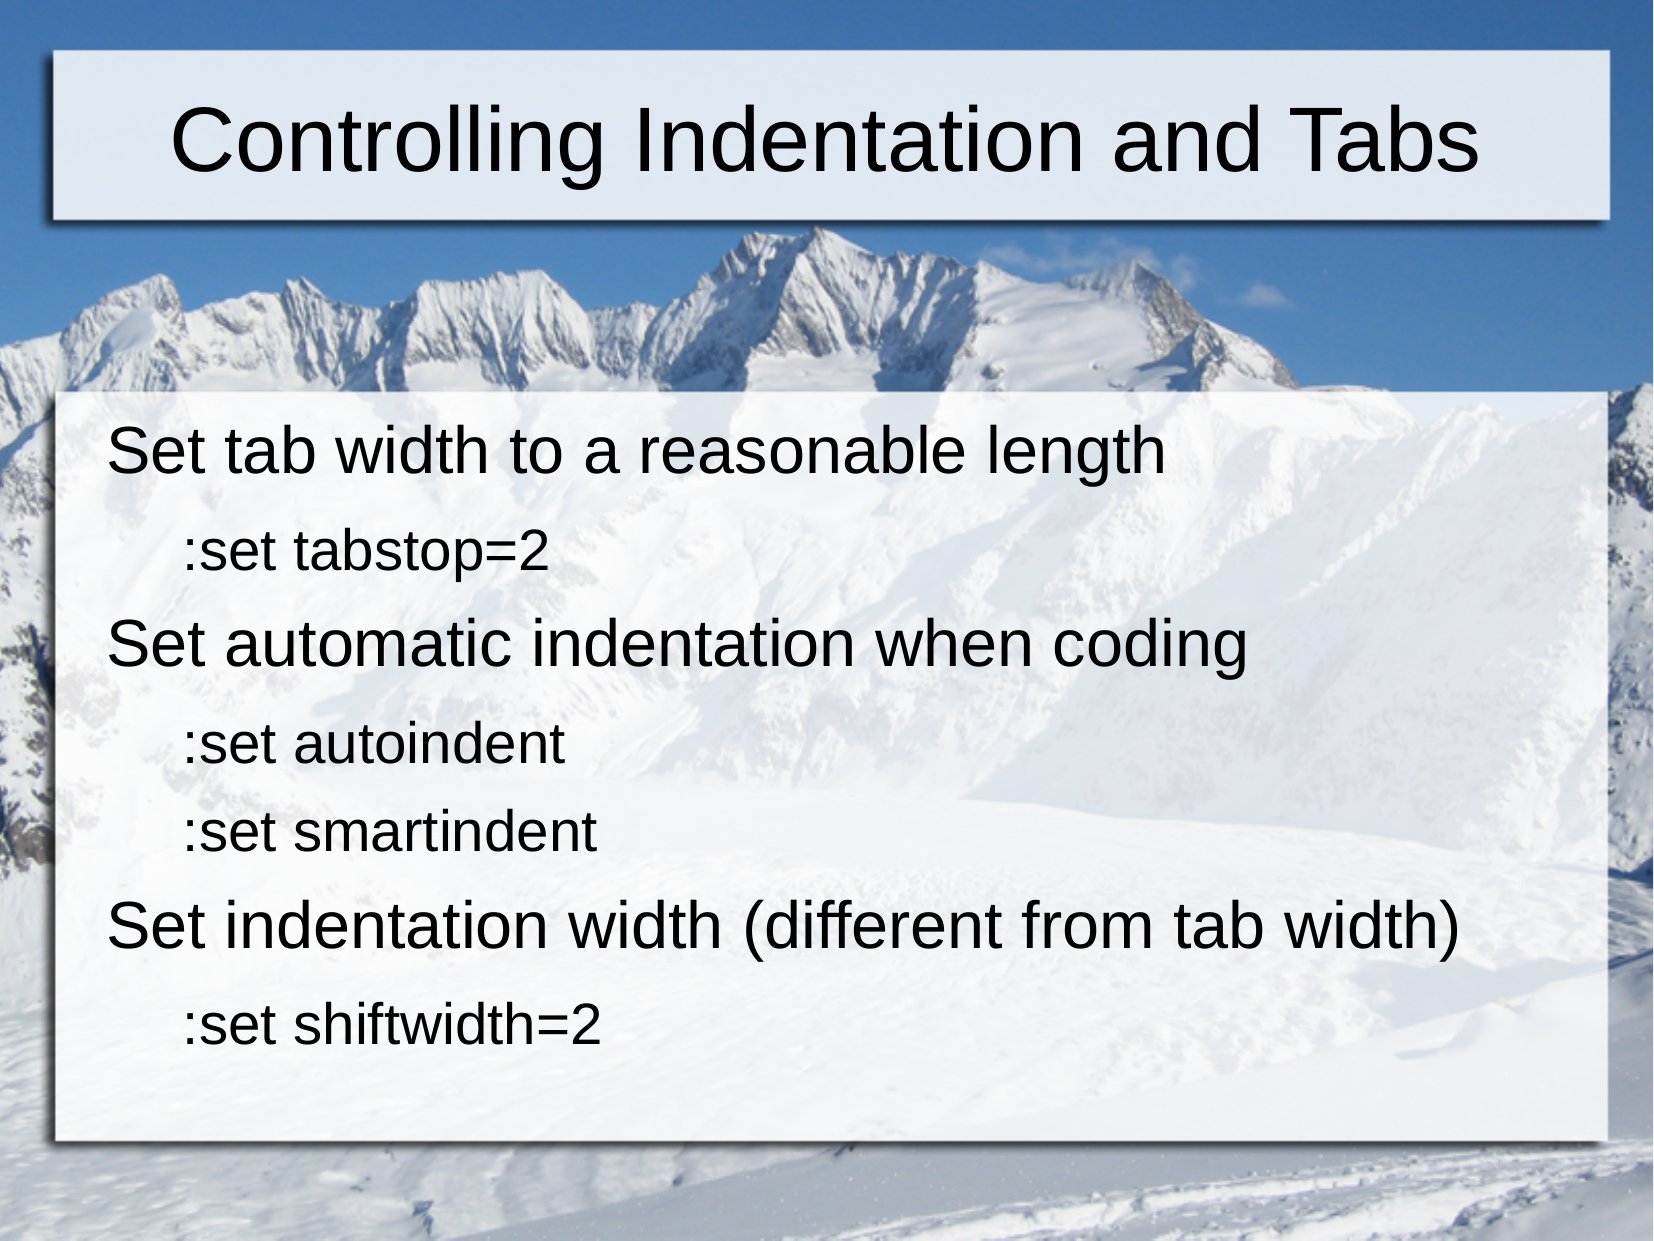

# Controlling Indentation and Tabs
Set tab width to a reasonable length
:set tabstop=2
Set automatic indentation when coding
:set autoindent
:set smartindent
Set indentation width (different from tab width)
:set shiftwidth=2